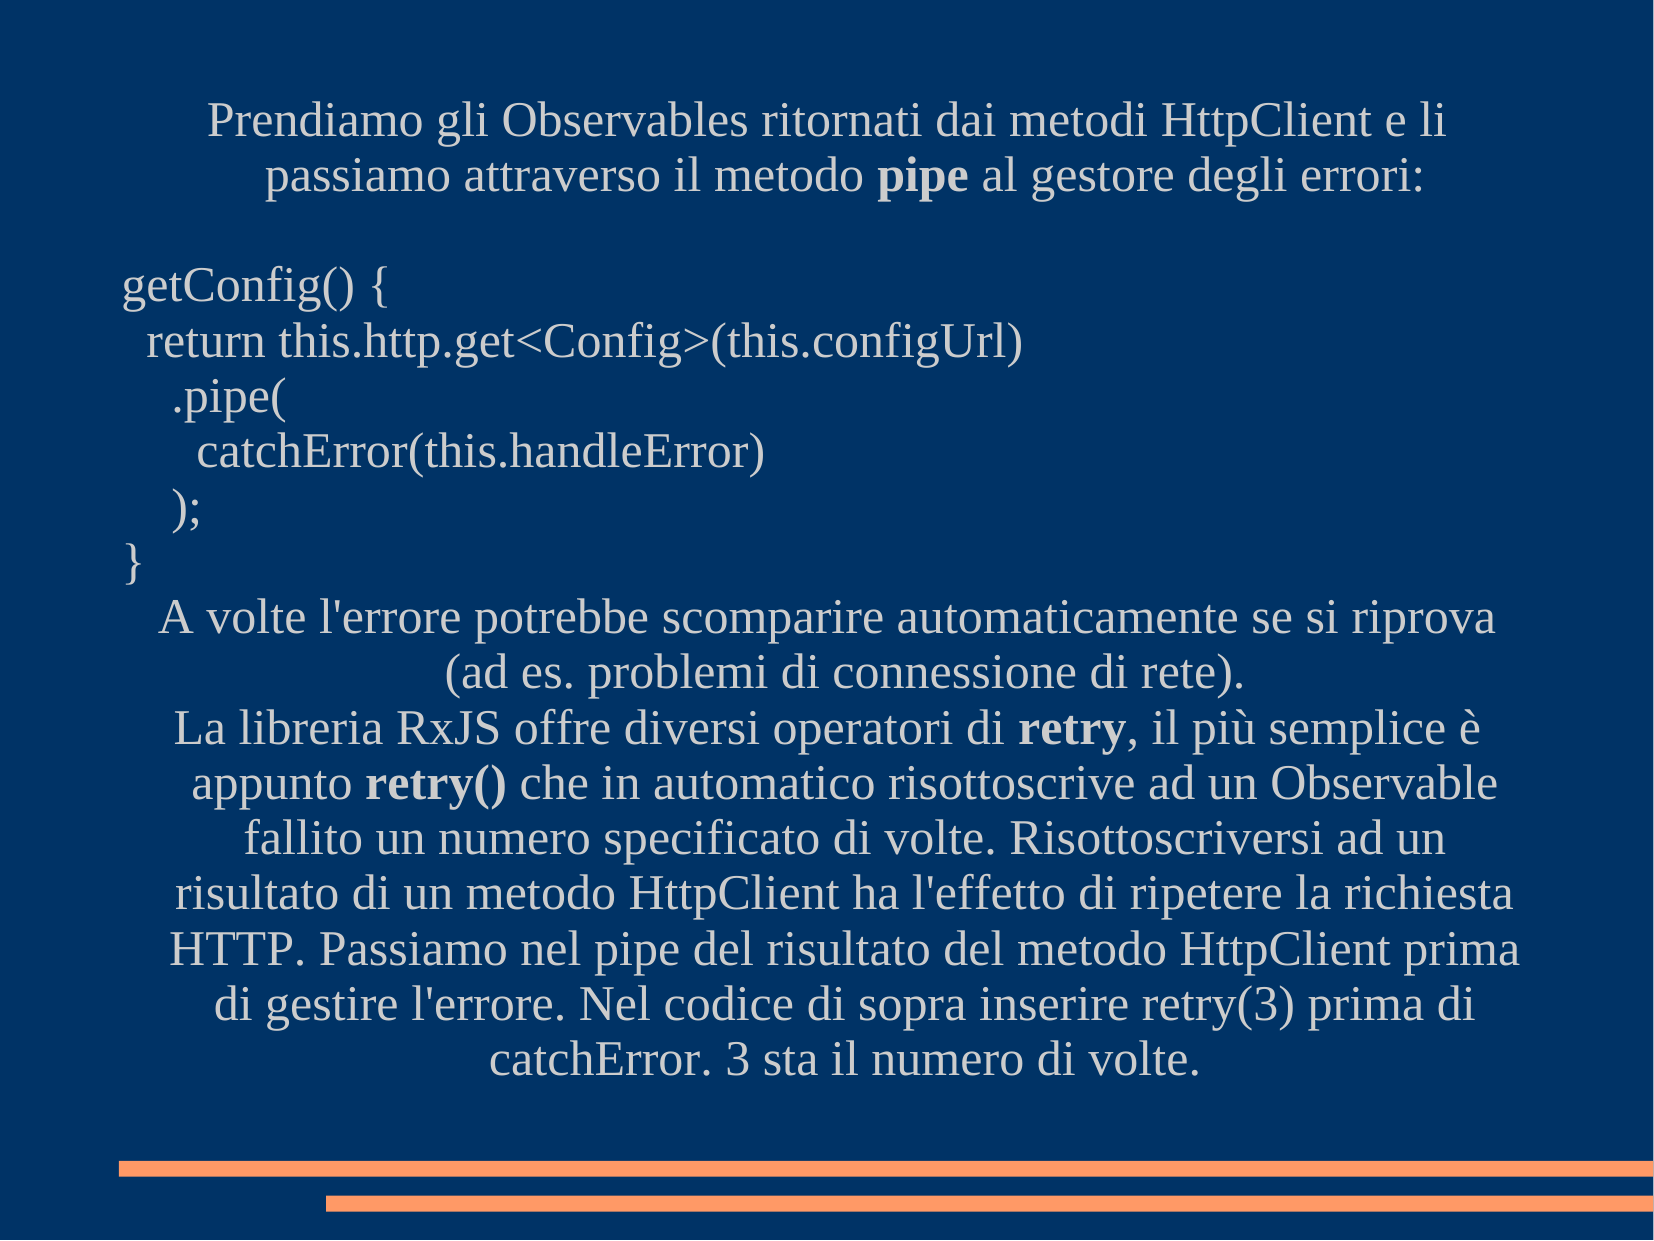

# Prendiamo gli Observables ritornati dai metodi HttpClient e li passiamo attraverso il metodo pipe al gestore degli errori:
getConfig() {
 return this.http.get<Config>(this.configUrl)
 .pipe(
 catchError(this.handleError)
 );
}
A volte l'errore potrebbe scomparire automaticamente se si riprova (ad es. problemi di connessione di rete).
La libreria RxJS offre diversi operatori di retry, il più semplice è appunto retry() che in automatico risottoscrive ad un Observable fallito un numero specificato di volte. Risottoscriversi ad un risultato di un metodo HttpClient ha l'effetto di ripetere la richiesta HTTP. Passiamo nel pipe del risultato del metodo HttpClient prima di gestire l'errore. Nel codice di sopra inserire retry(3) prima di catchError. 3 sta il numero di volte.